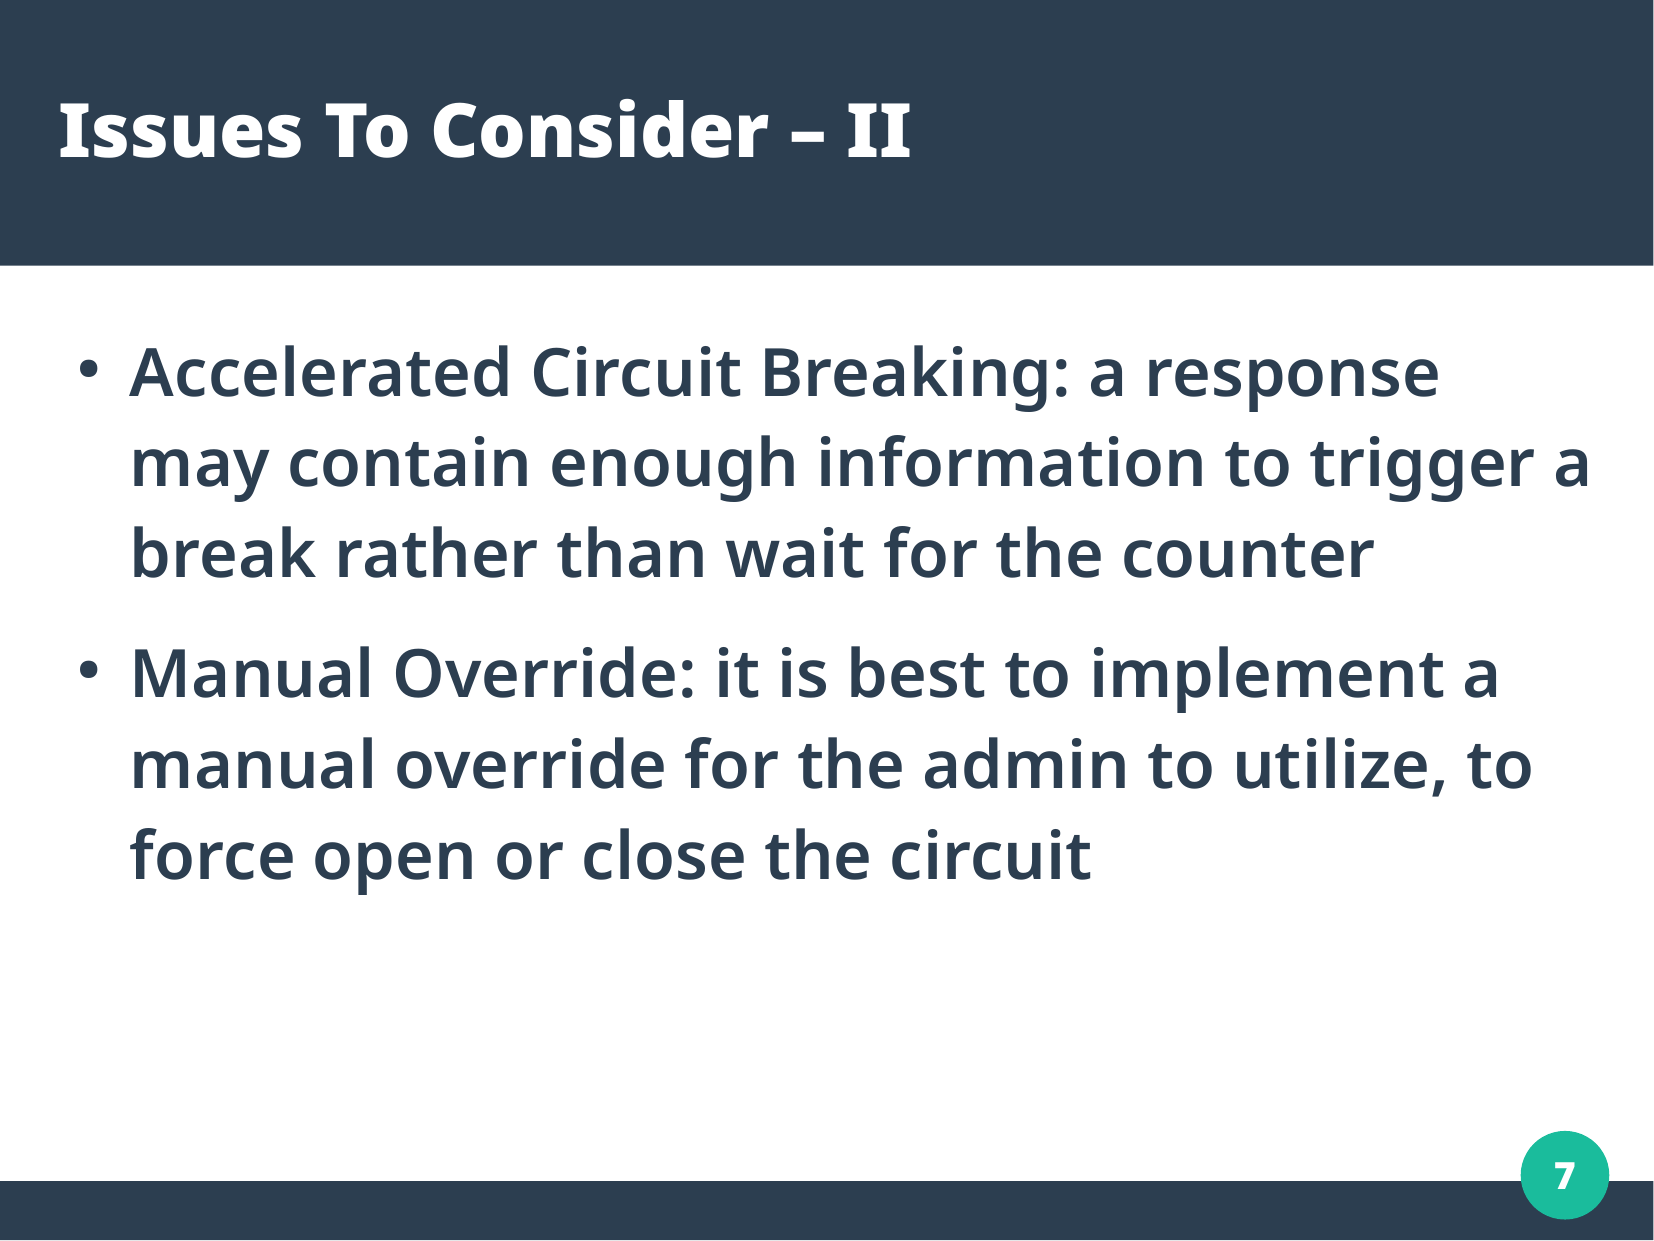

# Issues To Consider – II
Accelerated Circuit Breaking: a response may contain enough information to trigger a break rather than wait for the counter
Manual Override: it is best to implement a manual override for the admin to utilize, to force open or close the circuit
7